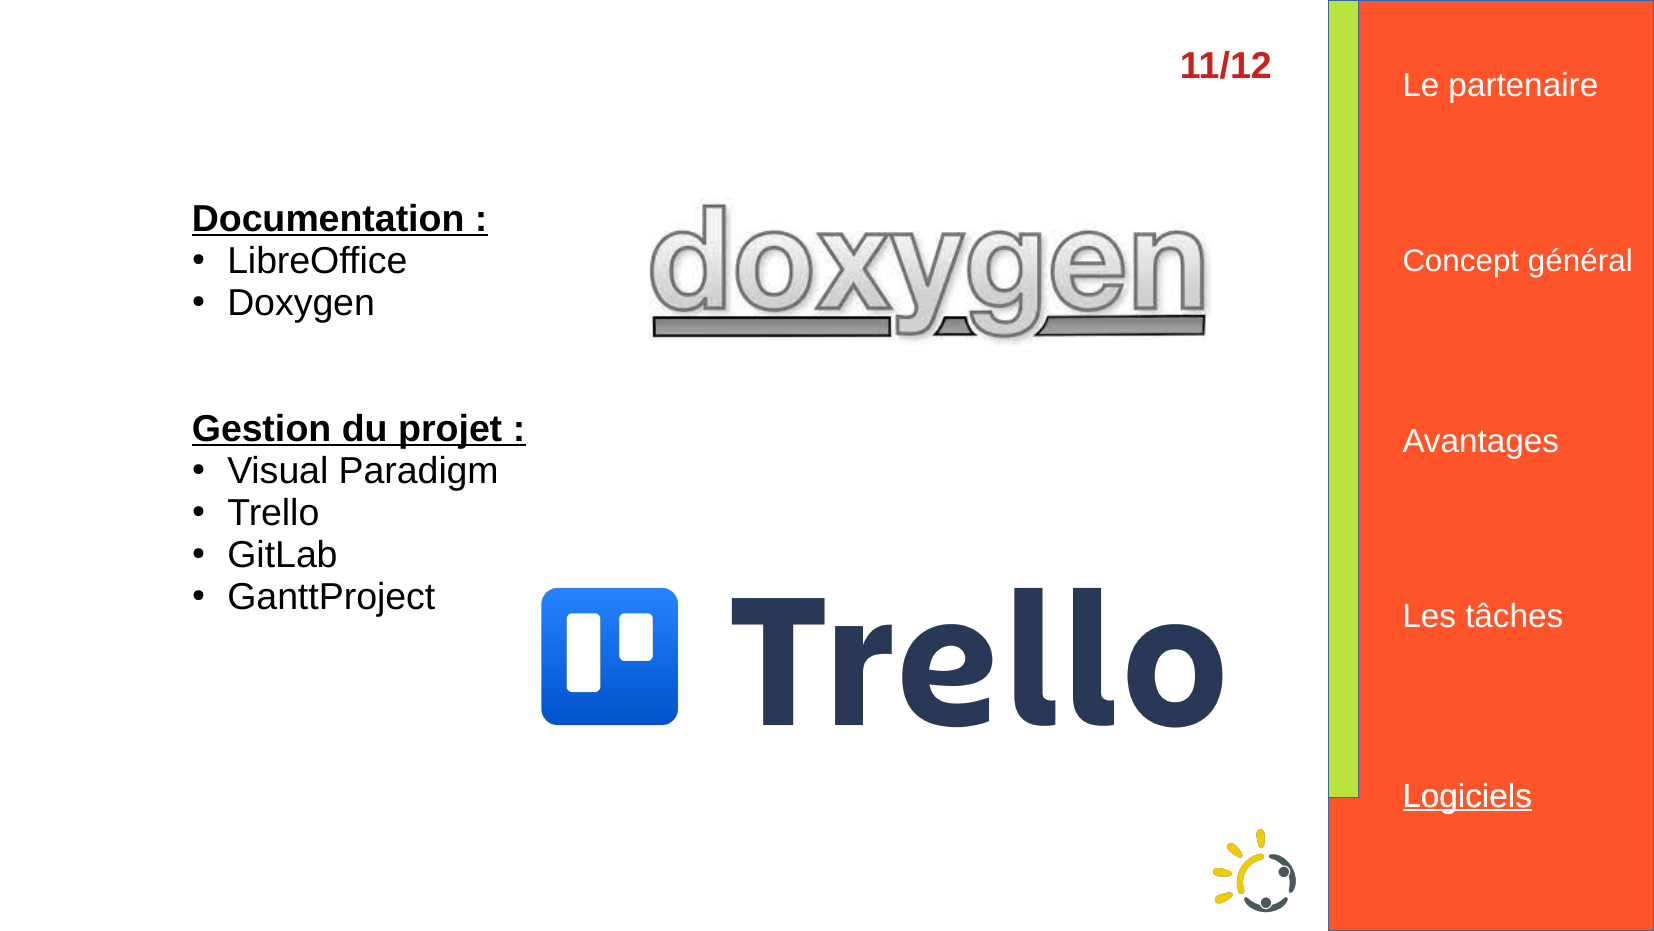

Documentation :
LibreOffice
Doxygen
Gestion du projet :
Visual Paradigm
Trello
GitLab
GanttProject
Logiciels